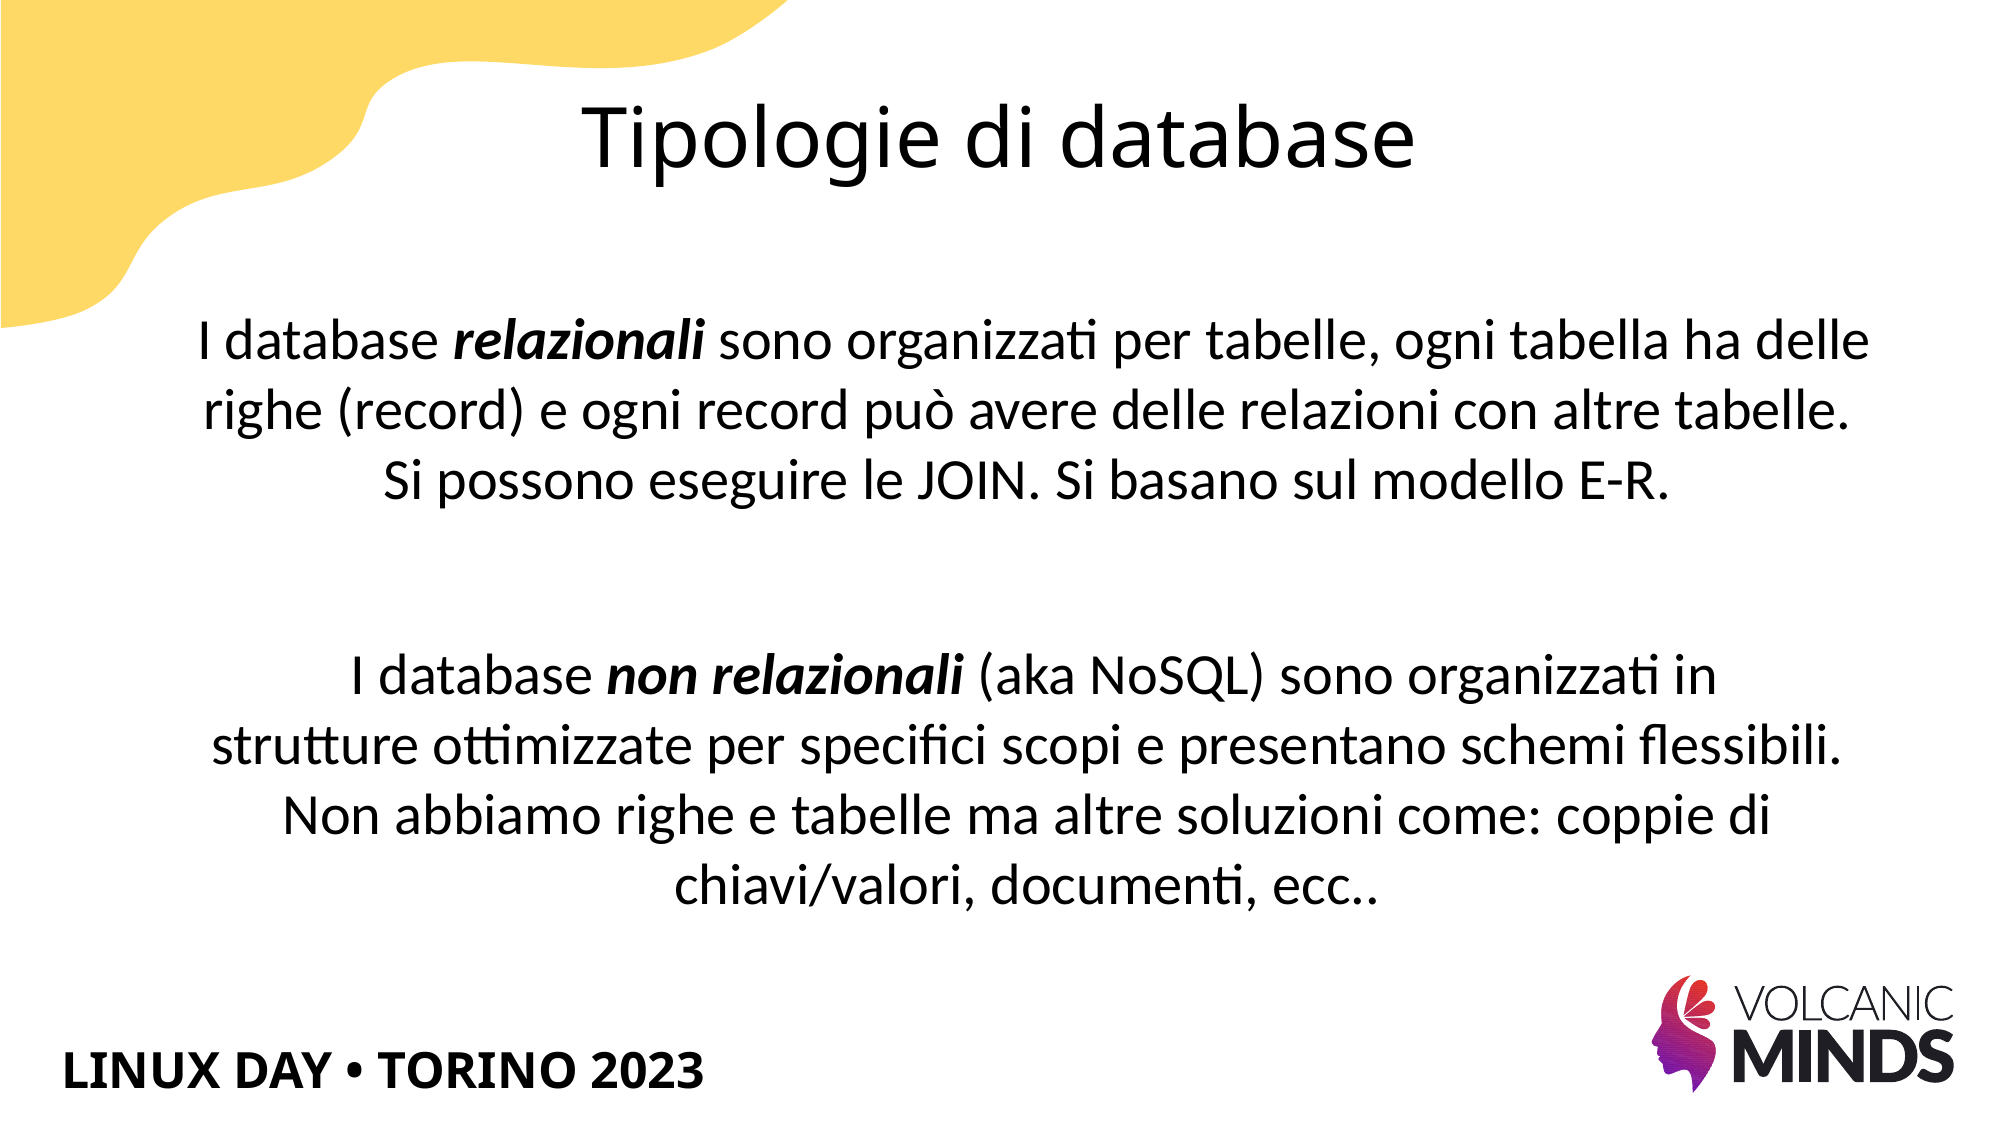

# Tipologie di database
 I database relazionali sono organizzati per tabelle, ogni tabella ha delle righe (record) e ogni record può avere delle relazioni con altre tabelle. Si possono eseguire le JOIN. Si basano sul modello E-R.
 I database non relazionali (aka NoSQL) sono organizzati in strutture ottimizzate per specifici scopi e presentano schemi flessibili. Non abbiamo righe e tabelle ma altre soluzioni come: coppie di chiavi/valori, documenti, ecc..
LINUX DAY • TORINO 2023